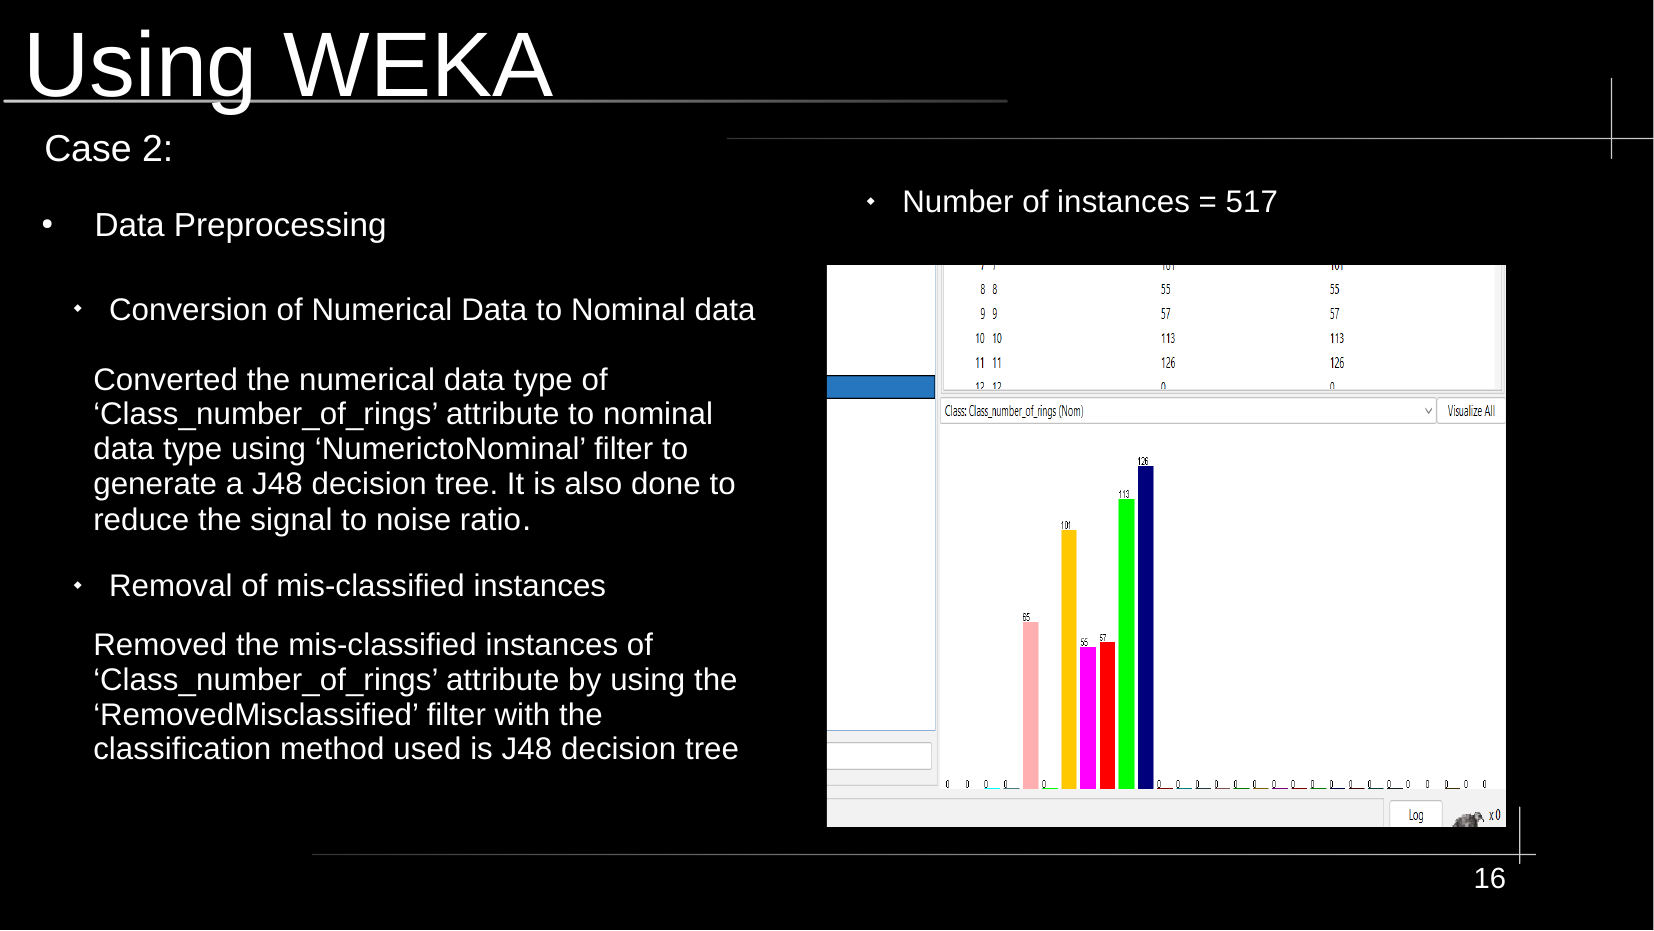

# Using WEKA
Case 2:
Number of instances = 517
Data Preprocessing
Conversion of Numerical Data to Nominal data
Converted the numerical data type of ‘Class_number_of_rings’ attribute to nominal data type using ‘NumerictoNominal’ filter to generate a J48 decision tree. It is also done to reduce the signal to noise ratio.
Removal of mis-classified instances
Removed the mis-classified instances of ‘Class_number_of_rings’ attribute by using the ‘RemovedMisclassified’ filter with the classification method used is J48 decision tree
16